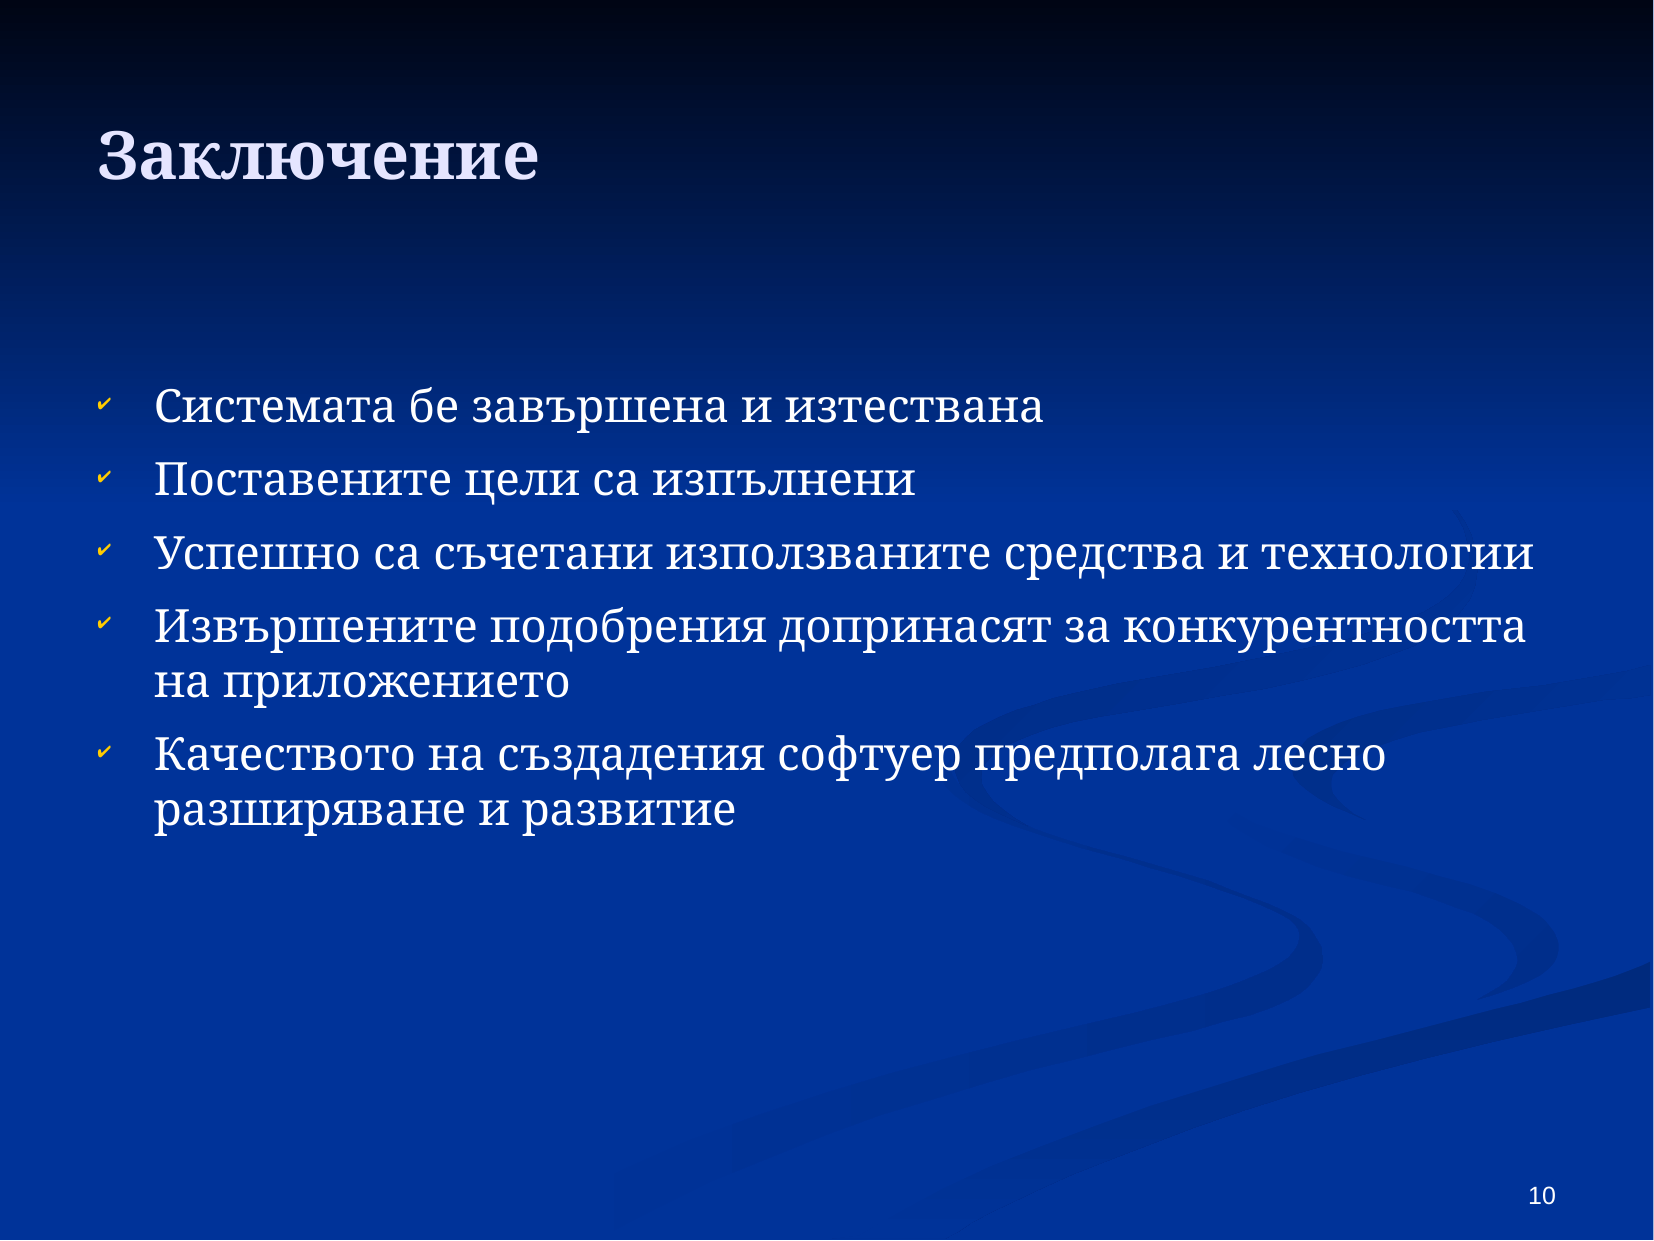

# Заключение
Системата бе завършена и изтествана
Поставените цели са изпълнени
Успешно са съчетани използваните средства и технологии
Извършените подобрения допринасят за конкурентността на приложението
Качеството на създадения софтуер предполага лесно разширяване и развитие